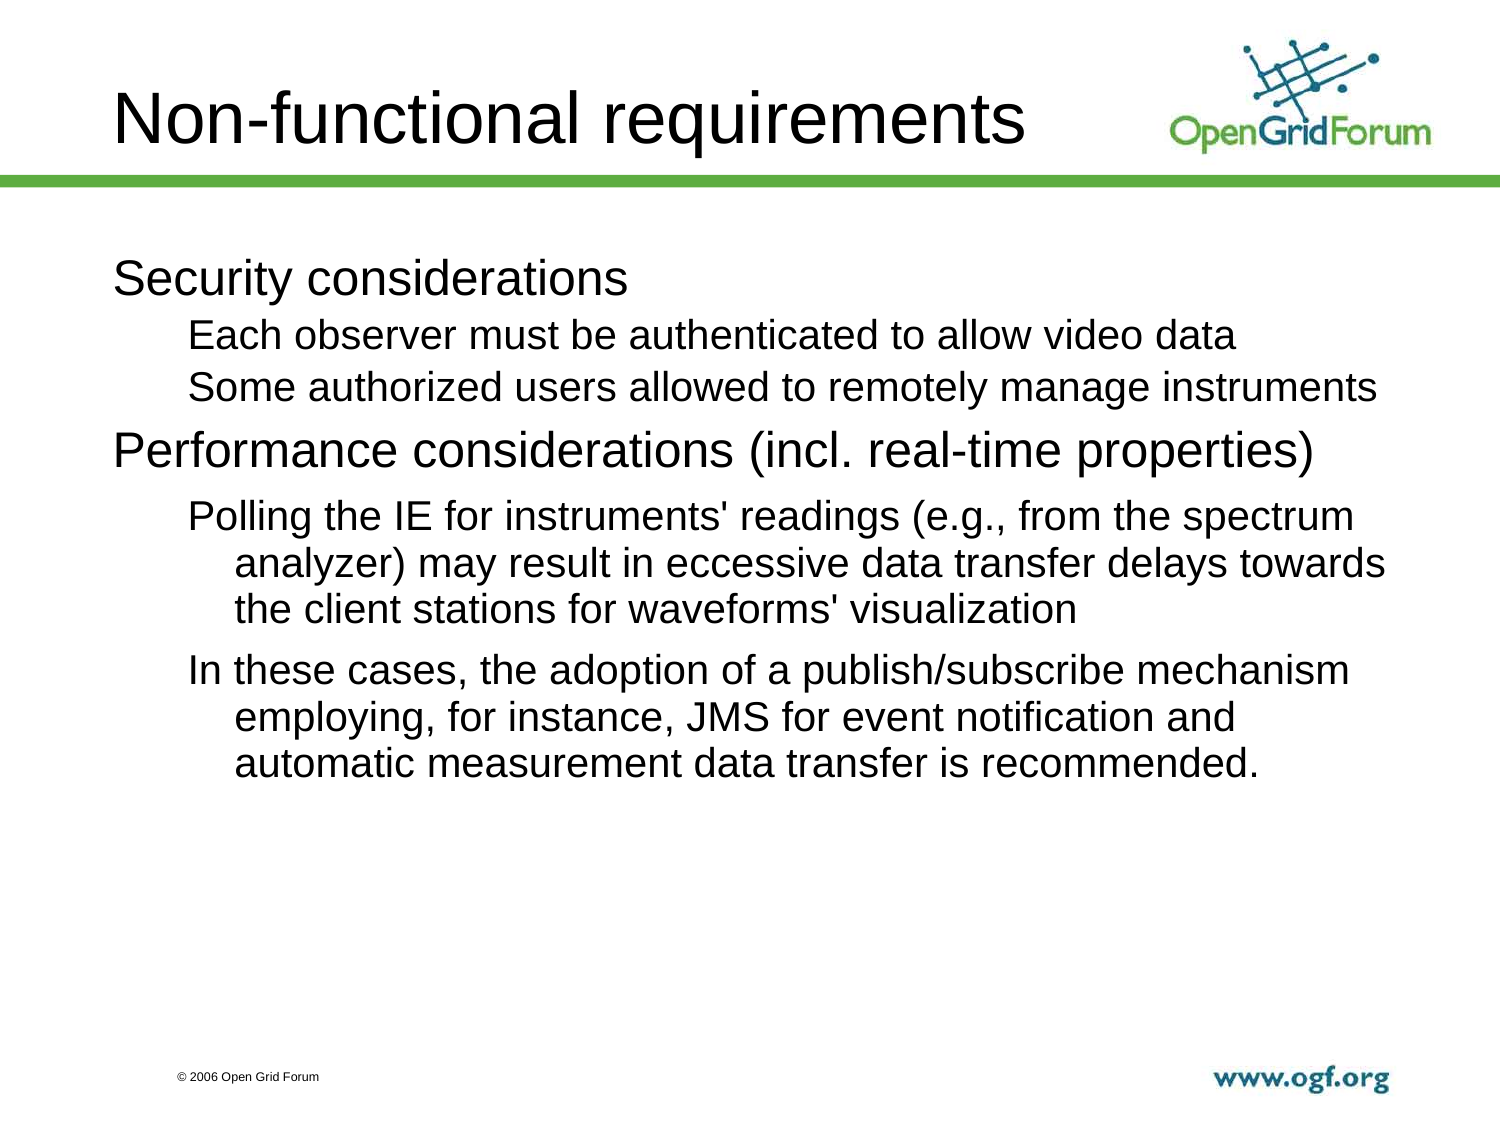

# Non-functional requirements
Security considerations
Each observer must be authenticated to allow video data
Some authorized users allowed to remotely manage instruments
Performance considerations (incl. real-time properties)
Polling the IE for instruments' readings (e.g., from the spectrum analyzer) may result in eccessive data transfer delays towards the client stations for waveforms' visualization
In these cases, the adoption of a publish/subscribe mechanism employing, for instance, JMS for event notification and automatic measurement data transfer is recommended.